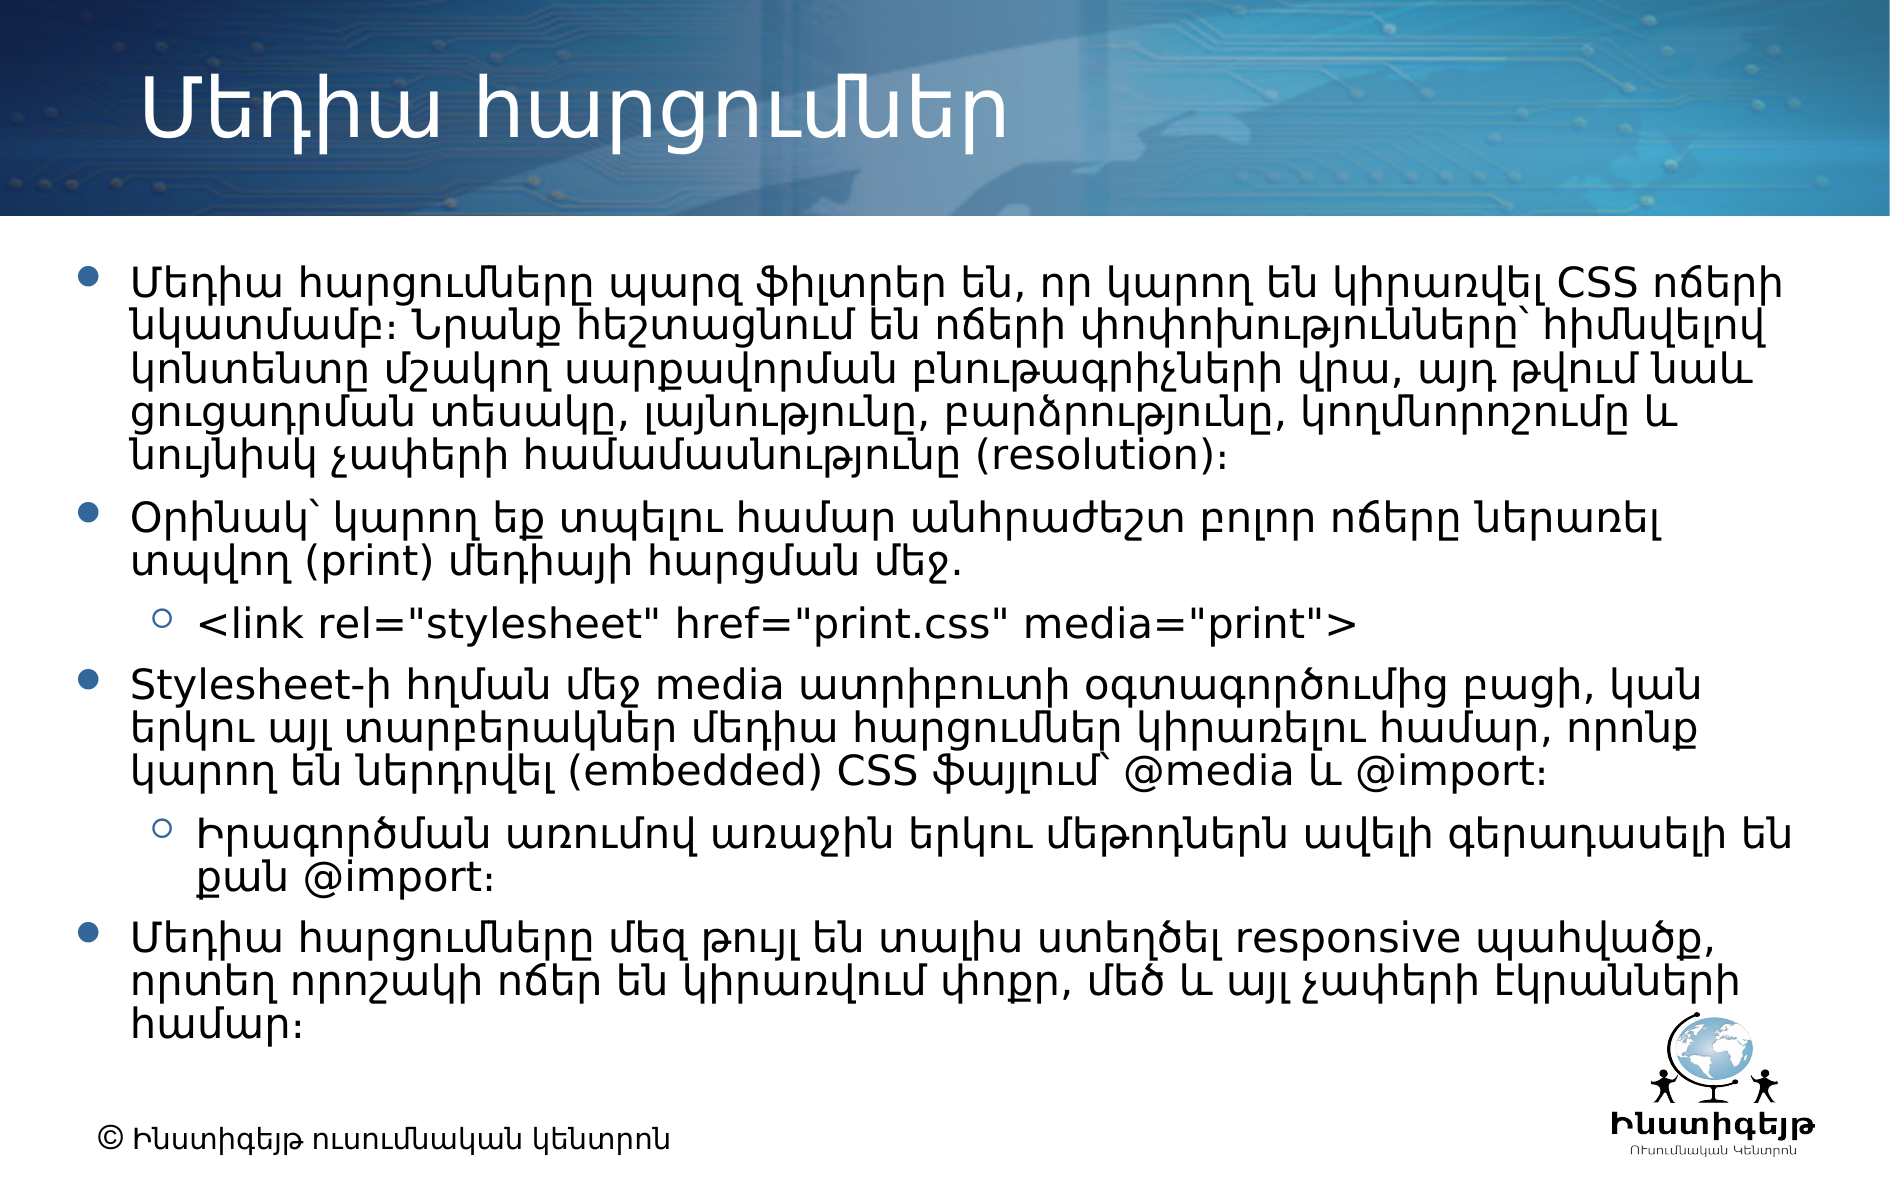

Մեդիա հարցումներ
# Մեդիա հարցումները պարզ ֆիլտրեր են, որ կարող են կիրառվել CSS ոճերի նկատմամբ։ Նրանք հեշտացնում են ոճերի փոփոխությունները՝ հիմնվելով կոնտենտը մշակող սարքավորման բնութագրիչների վրա, այդ թվում նաև ցուցադրման տեսակը, լայնությունը, բարձրությունը, կողմնորոշումը և նույնիսկ չափերի համամասնությունը (resolution)։
Օրինակ՝ կարող եք տպելու համար անհրաժեշտ բոլոր ոճերը ներառել տպվող (print) մեդիայի հարցման մեջ․
<link rel="stylesheet" href="print.css" media="print">
Stylesheet-ի հղման մեջ media ատրիբուտի օգտագործումից բացի, կան երկու այլ տարբերակներ մեդիա հարցումներ կիրառելու համար, որոնք կարող են ներդրվել (embedded) CSS ֆայլում՝ @media և @import։
Իրագործման առումով առաջին երկու մեթոդներն ավելի գերադասելի են քան @import։
Մեդիա հարցումները մեզ թույլ են տալիս ստեղծել responsive պահվածք, որտեղ որոշակի ոճեր են կիրառվում փոքր, մեծ և այլ չափերի էկրանների համար։